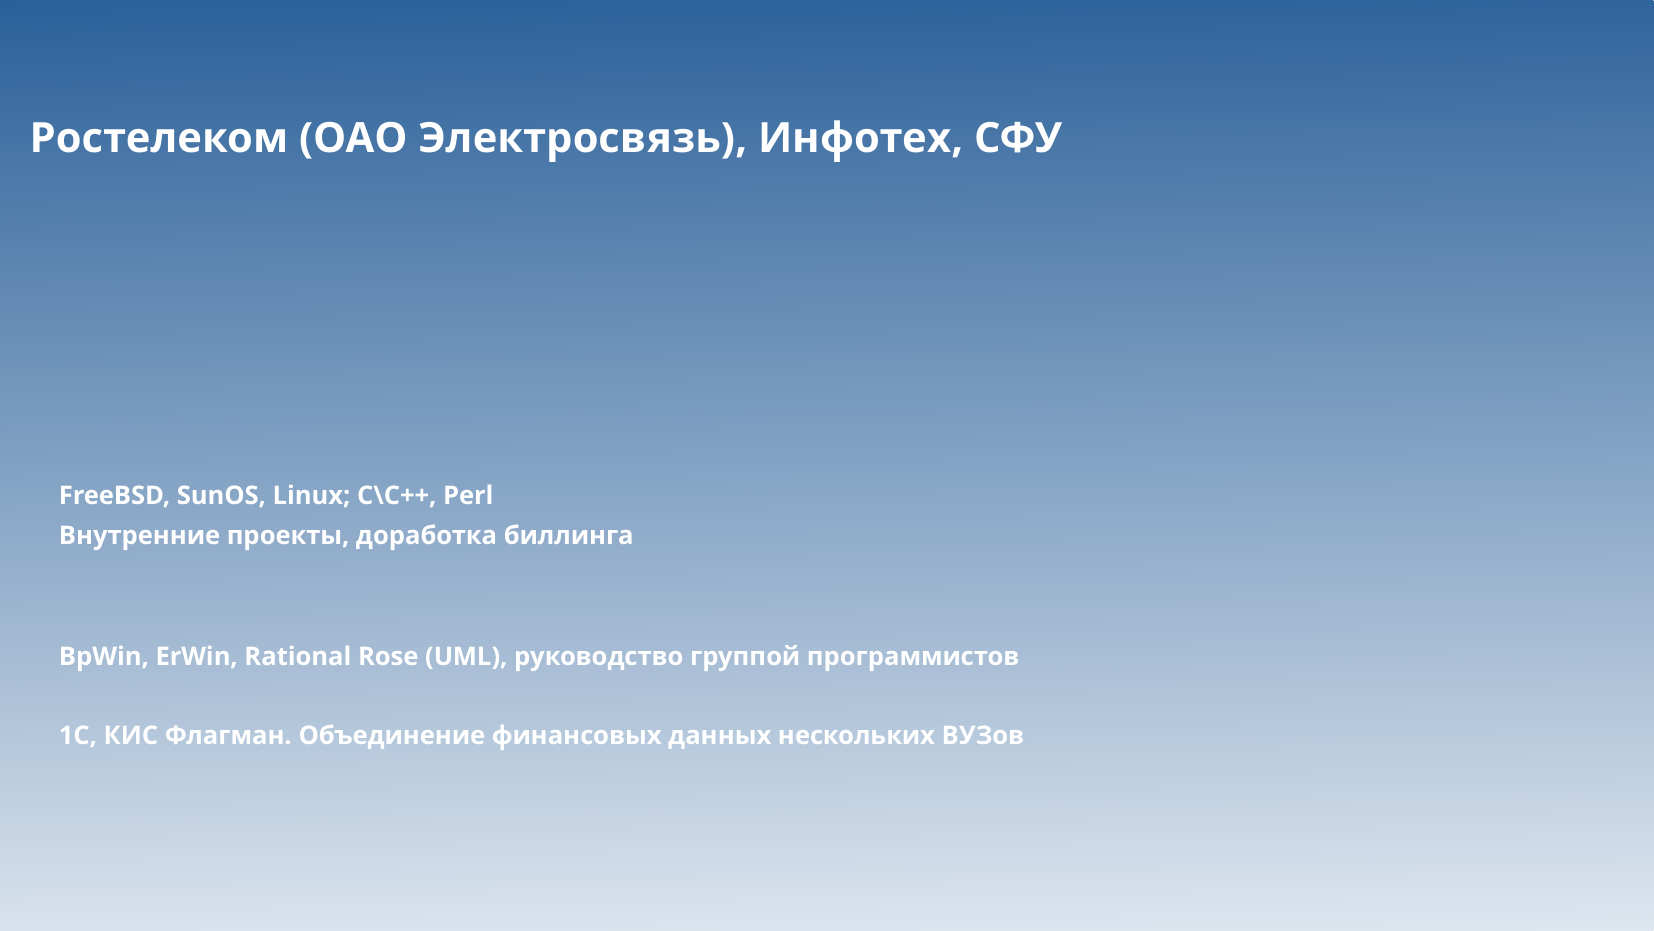

# Ростелеком (ОАО Электросвязь), Инфотех, СФУ
FreeBSD, SunOS, Linux; C\C++, Perl
Внутренние проекты, доработка биллинга
BpWin, ErWin, Rational Rose (UML), руководство группой программистов
1С, КИС Флагман. Объединение финансовых данных нескольких ВУЗов